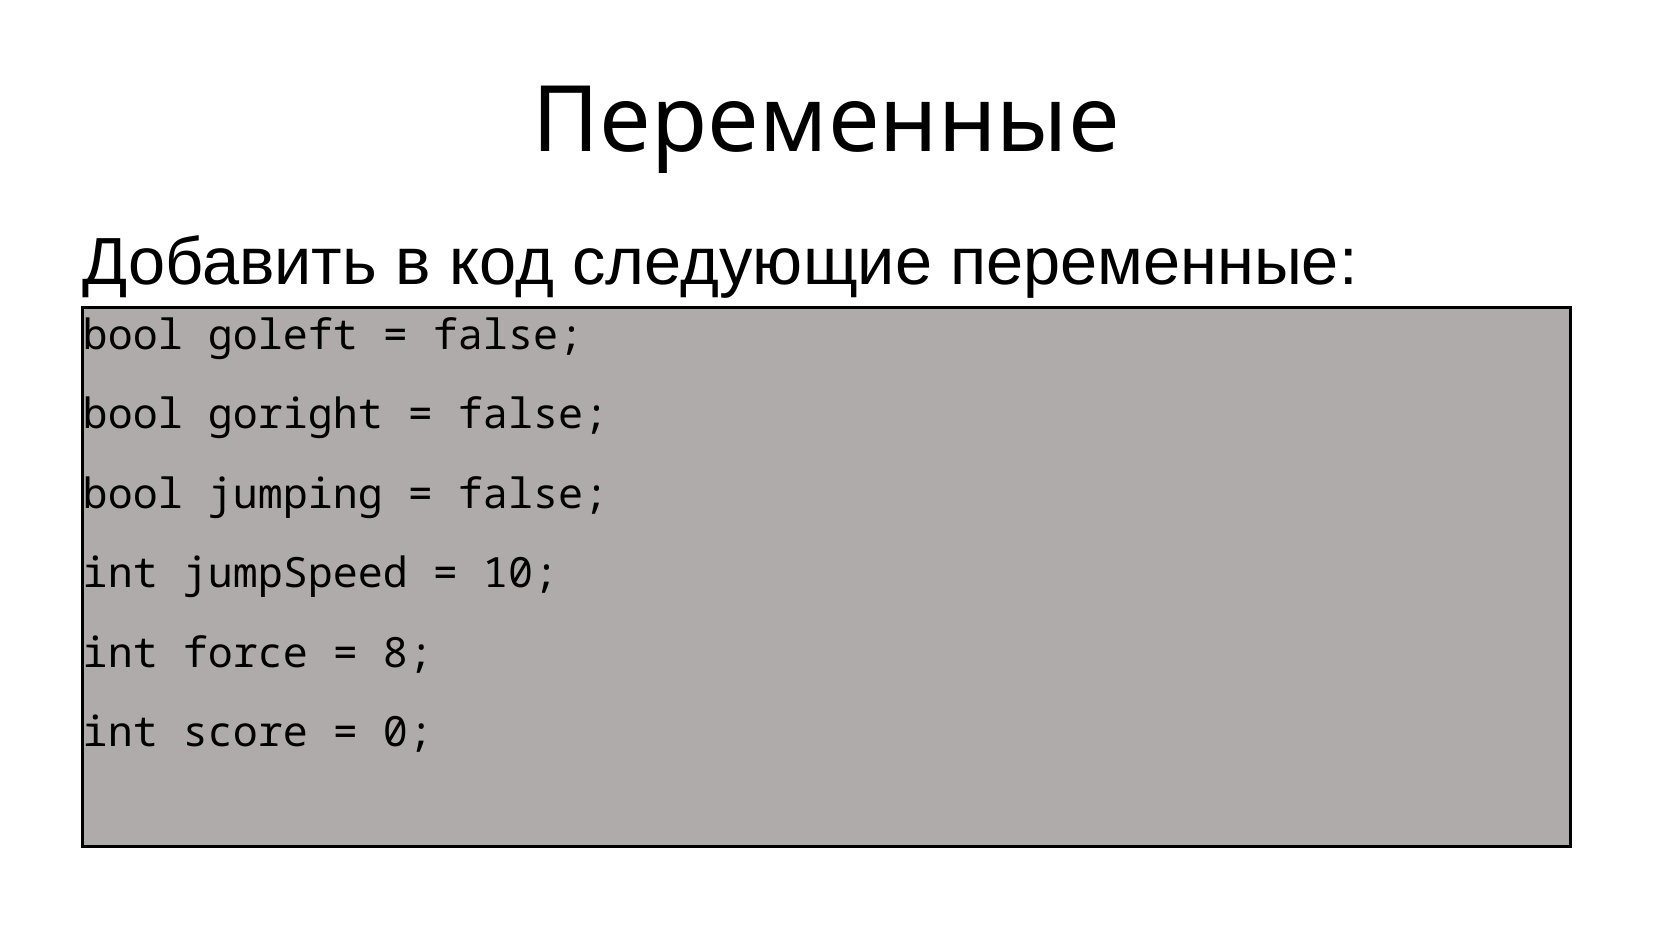

# Переменные
Добавить в код следующие переменные:
bool goleft = false;
bool goright = false;
bool jumping = false;
int jumpSpeed = 10;
int force = 8;
int score = 0;